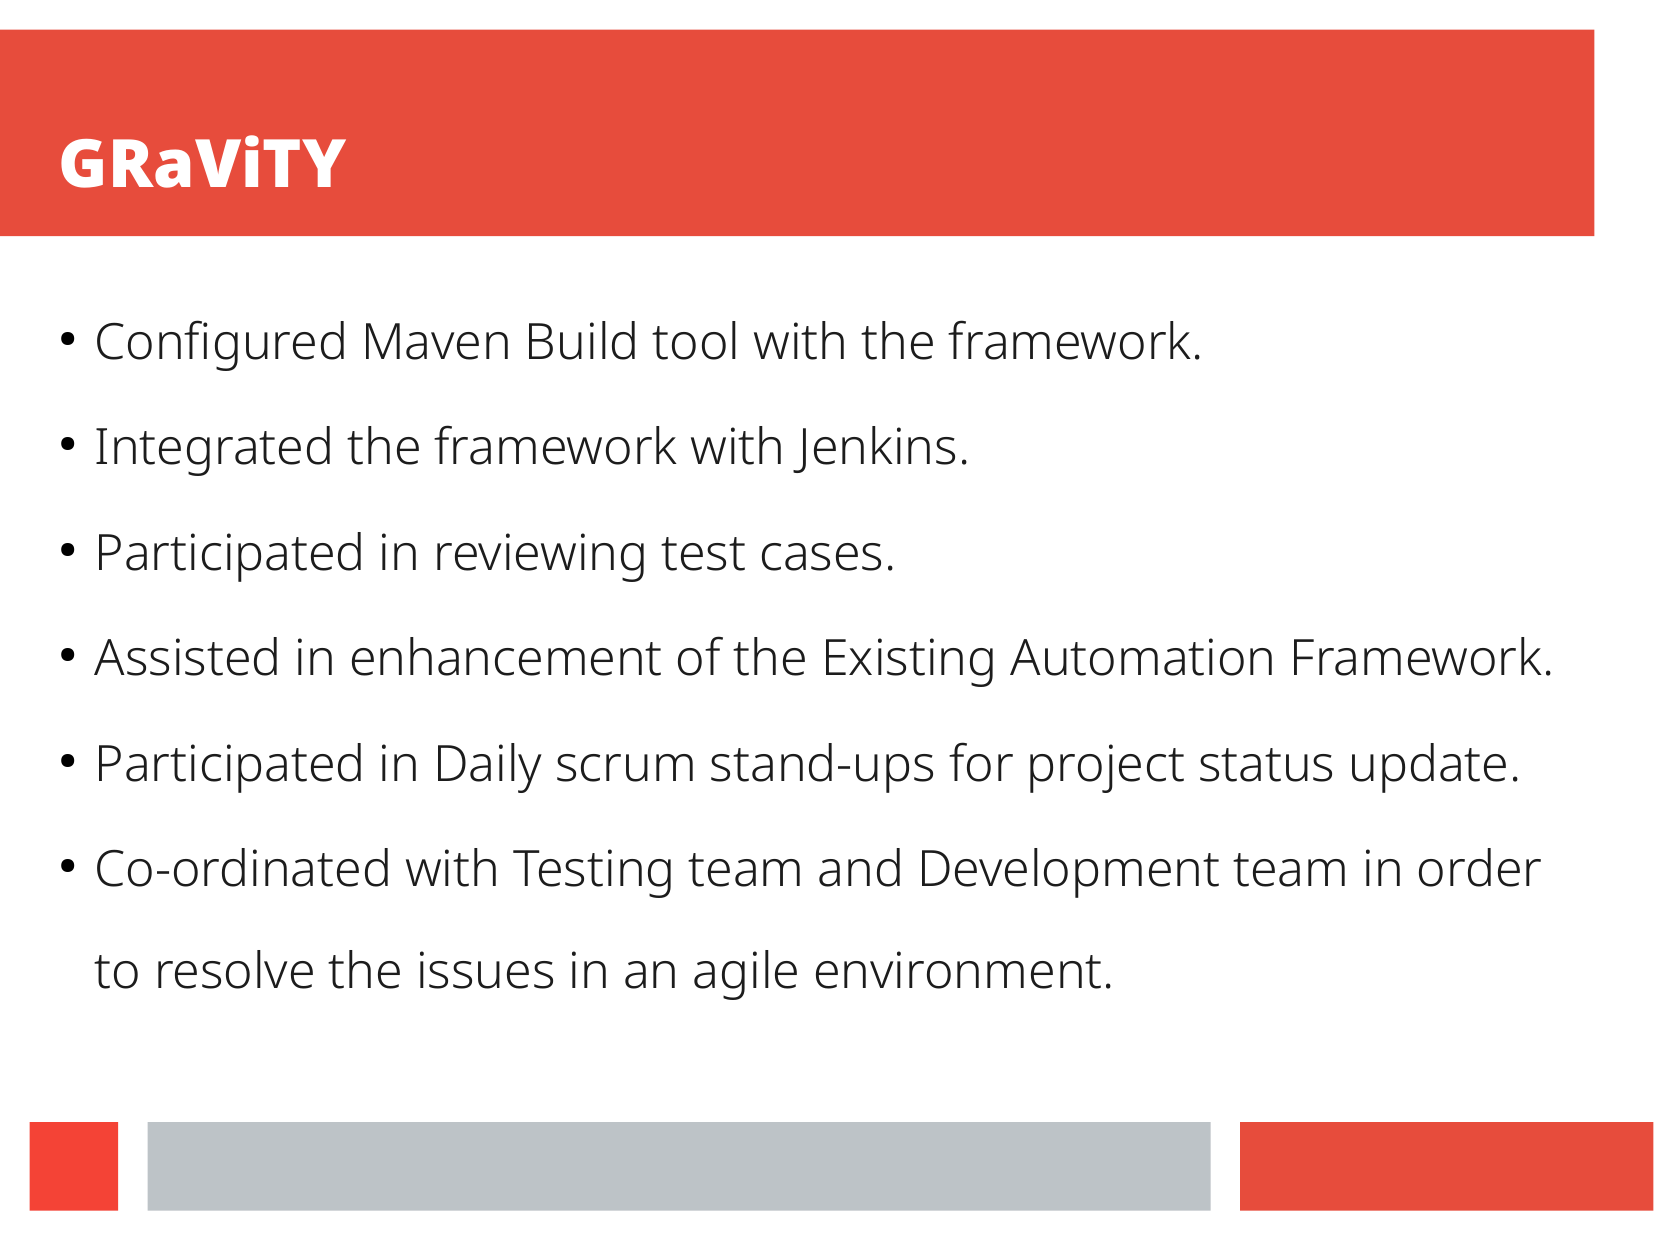

# GRaViTY
Configured Maven Build tool with the framework.
Integrated the framework with Jenkins.
Participated in reviewing test cases.
Assisted in enhancement of the Existing Automation Framework.
Participated in Daily scrum stand-ups for project status update.
Co-ordinated with Testing team and Development team in order to resolve the issues in an agile environment.